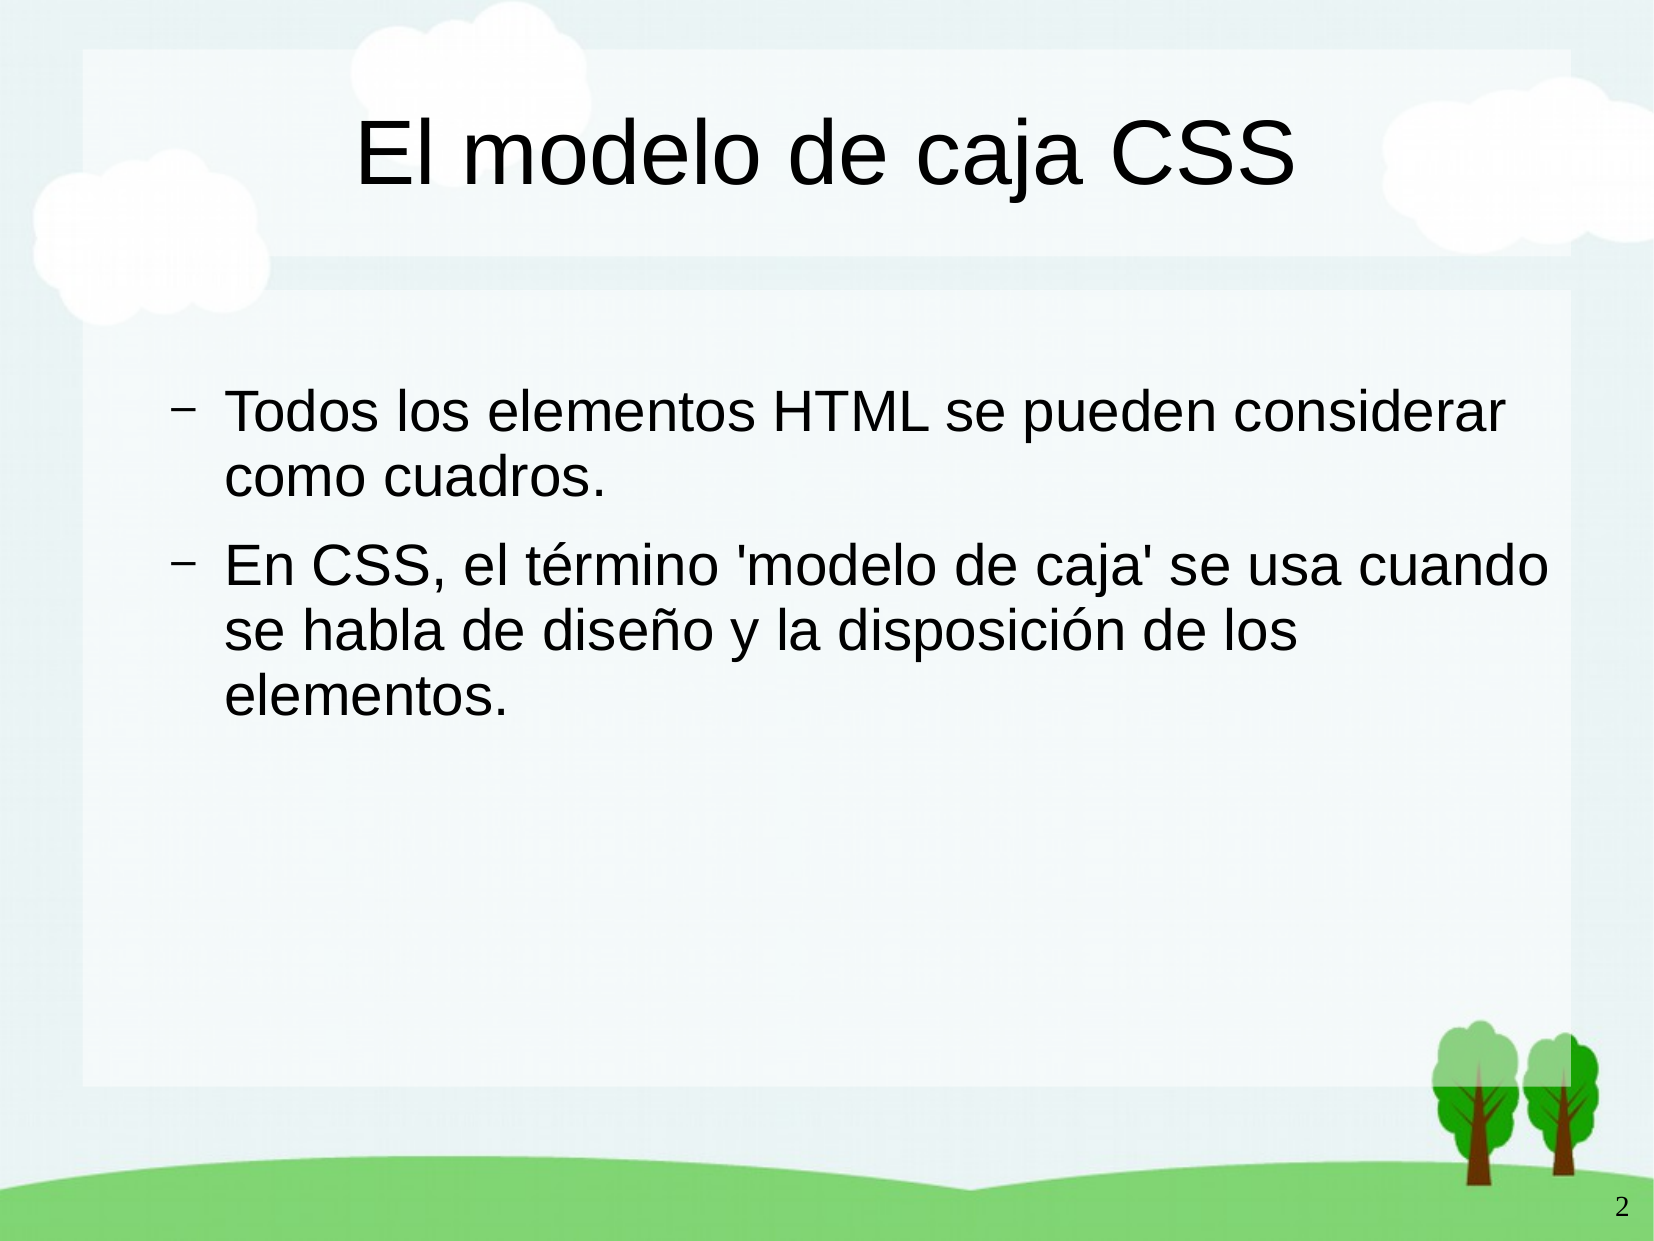

# El modelo de caja CSS
Todos los elementos HTML se pueden considerar como cuadros.
En CSS, el término 'modelo de caja' se usa cuando se habla de diseño y la disposición de los elementos.
2